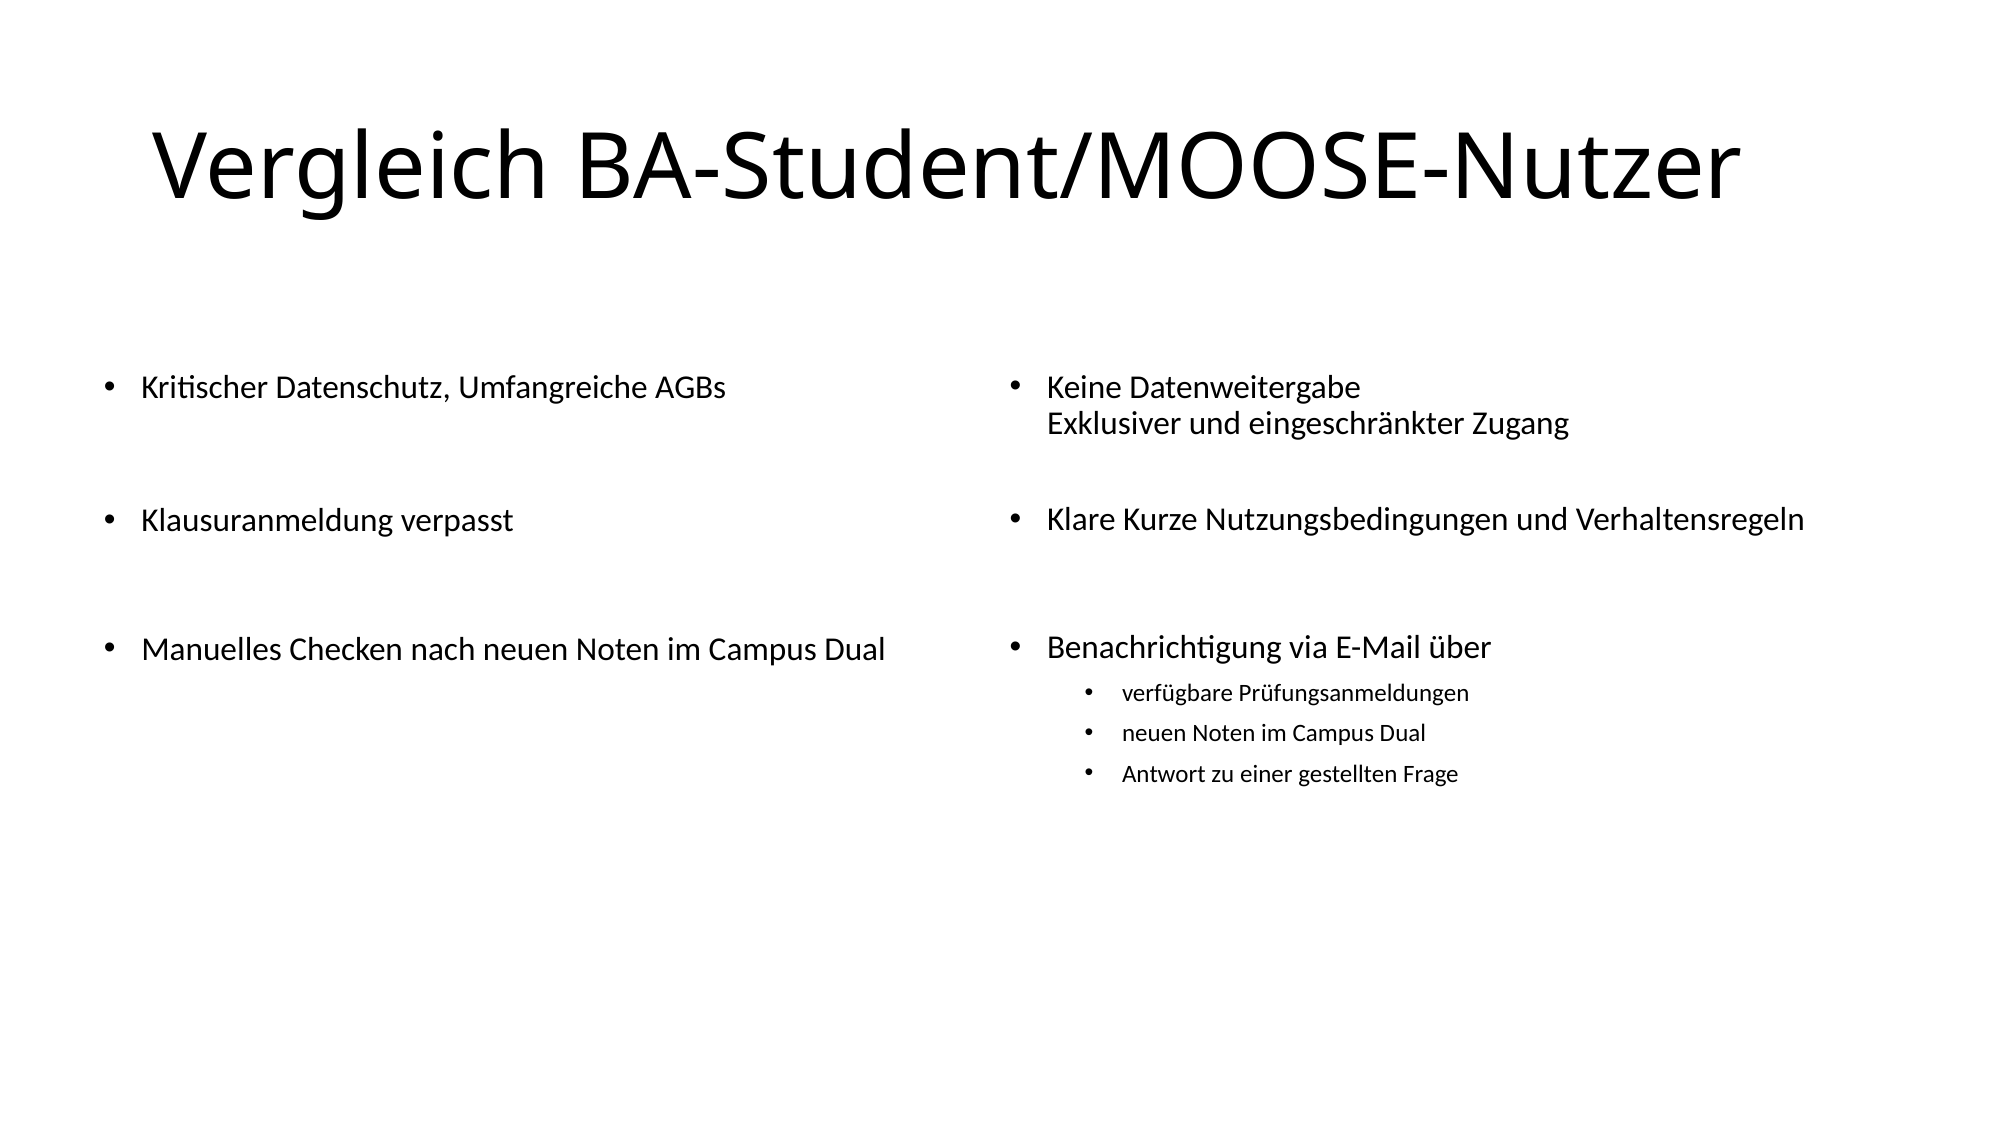

# Vergleich BA-Student/MOOSE-Nutzer
Keine Datenweitergabe
Exklusiver und eingeschränkter Zugang
Klare Kurze Nutzungsbedingungen und Verhaltensregeln
Benachrichtigung via E-Mail über
verfügbare Prüfungsanmeldungen
neuen Noten im Campus Dual
Antwort zu einer gestellten Frage
Kritischer Datenschutz, Umfangreiche AGBs
Klausuranmeldung verpasst
Manuelles Checken nach neuen Noten im Campus Dual